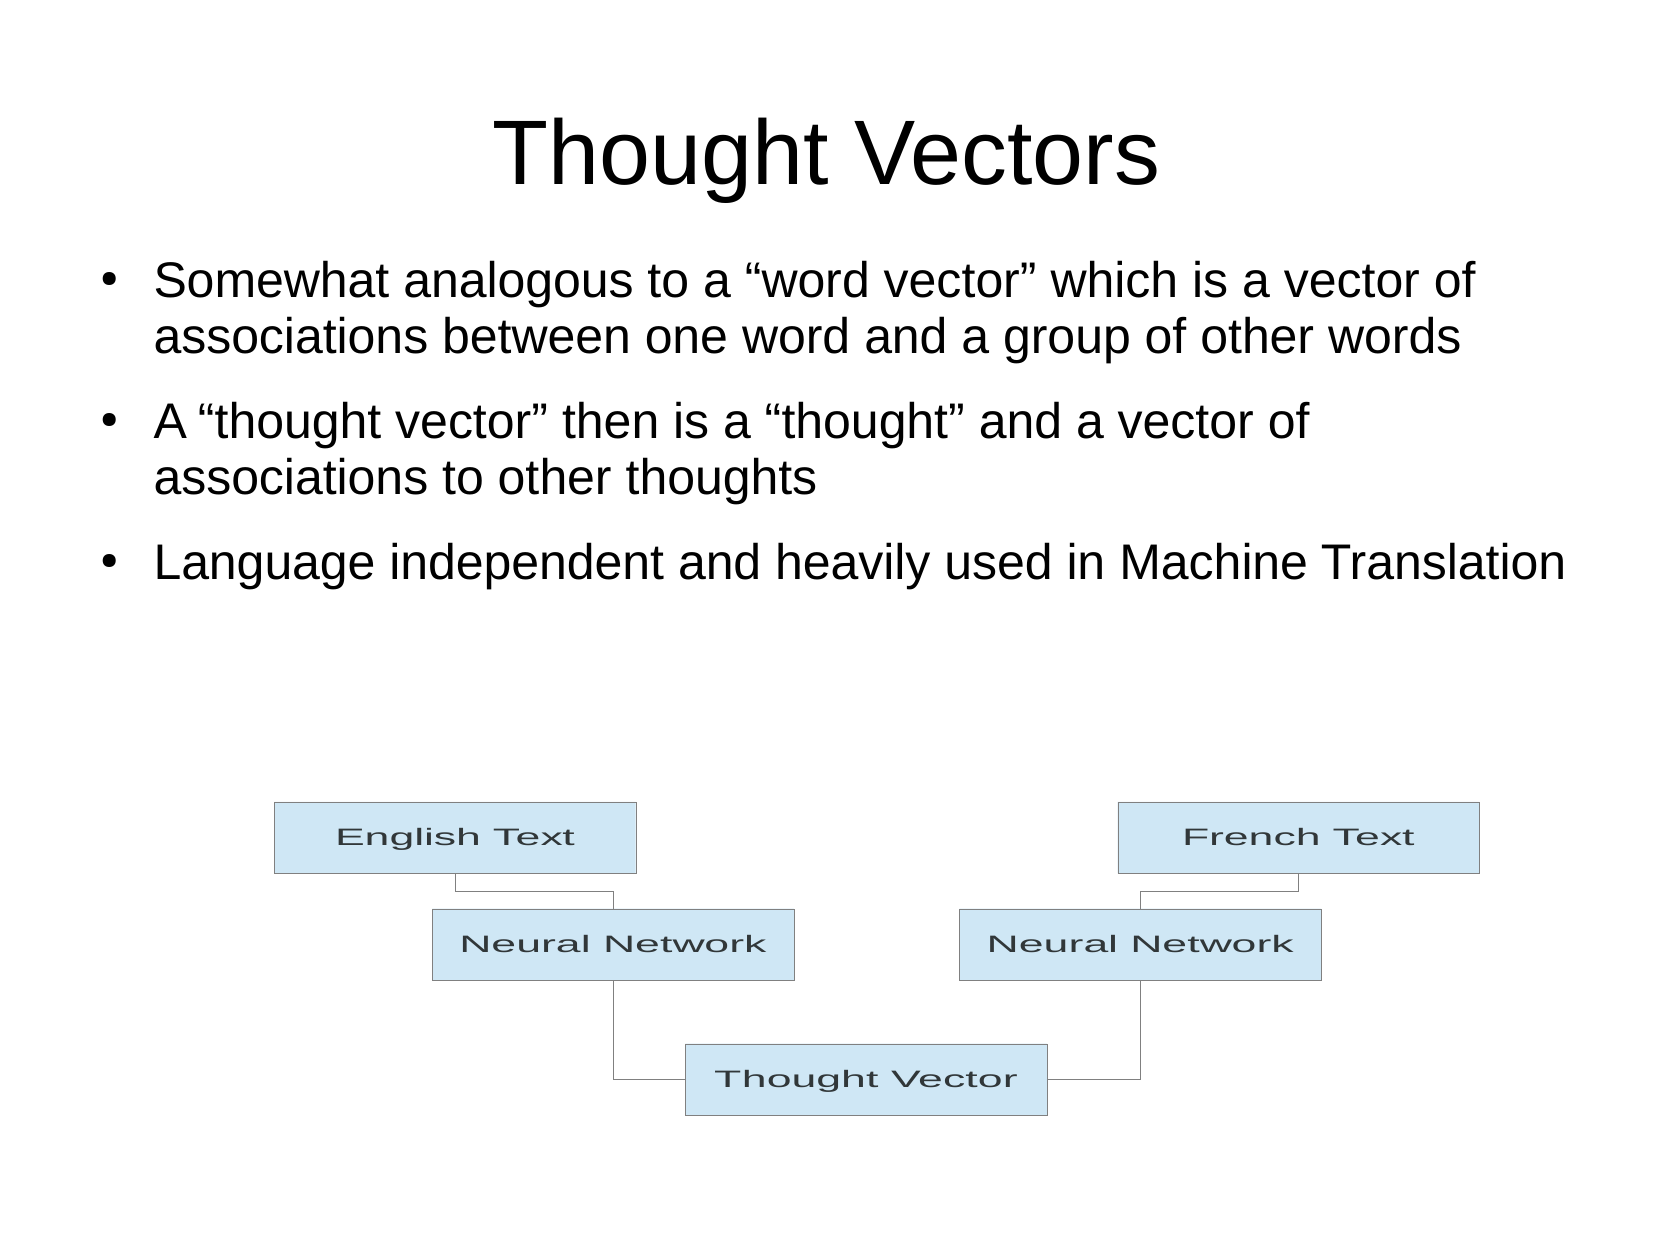

# Thought Vectors
Somewhat analogous to a “word vector” which is a vector of associations between one word and a group of other words
A “thought vector” then is a “thought” and a vector of associations to other thoughts
Language independent and heavily used in Machine Translation